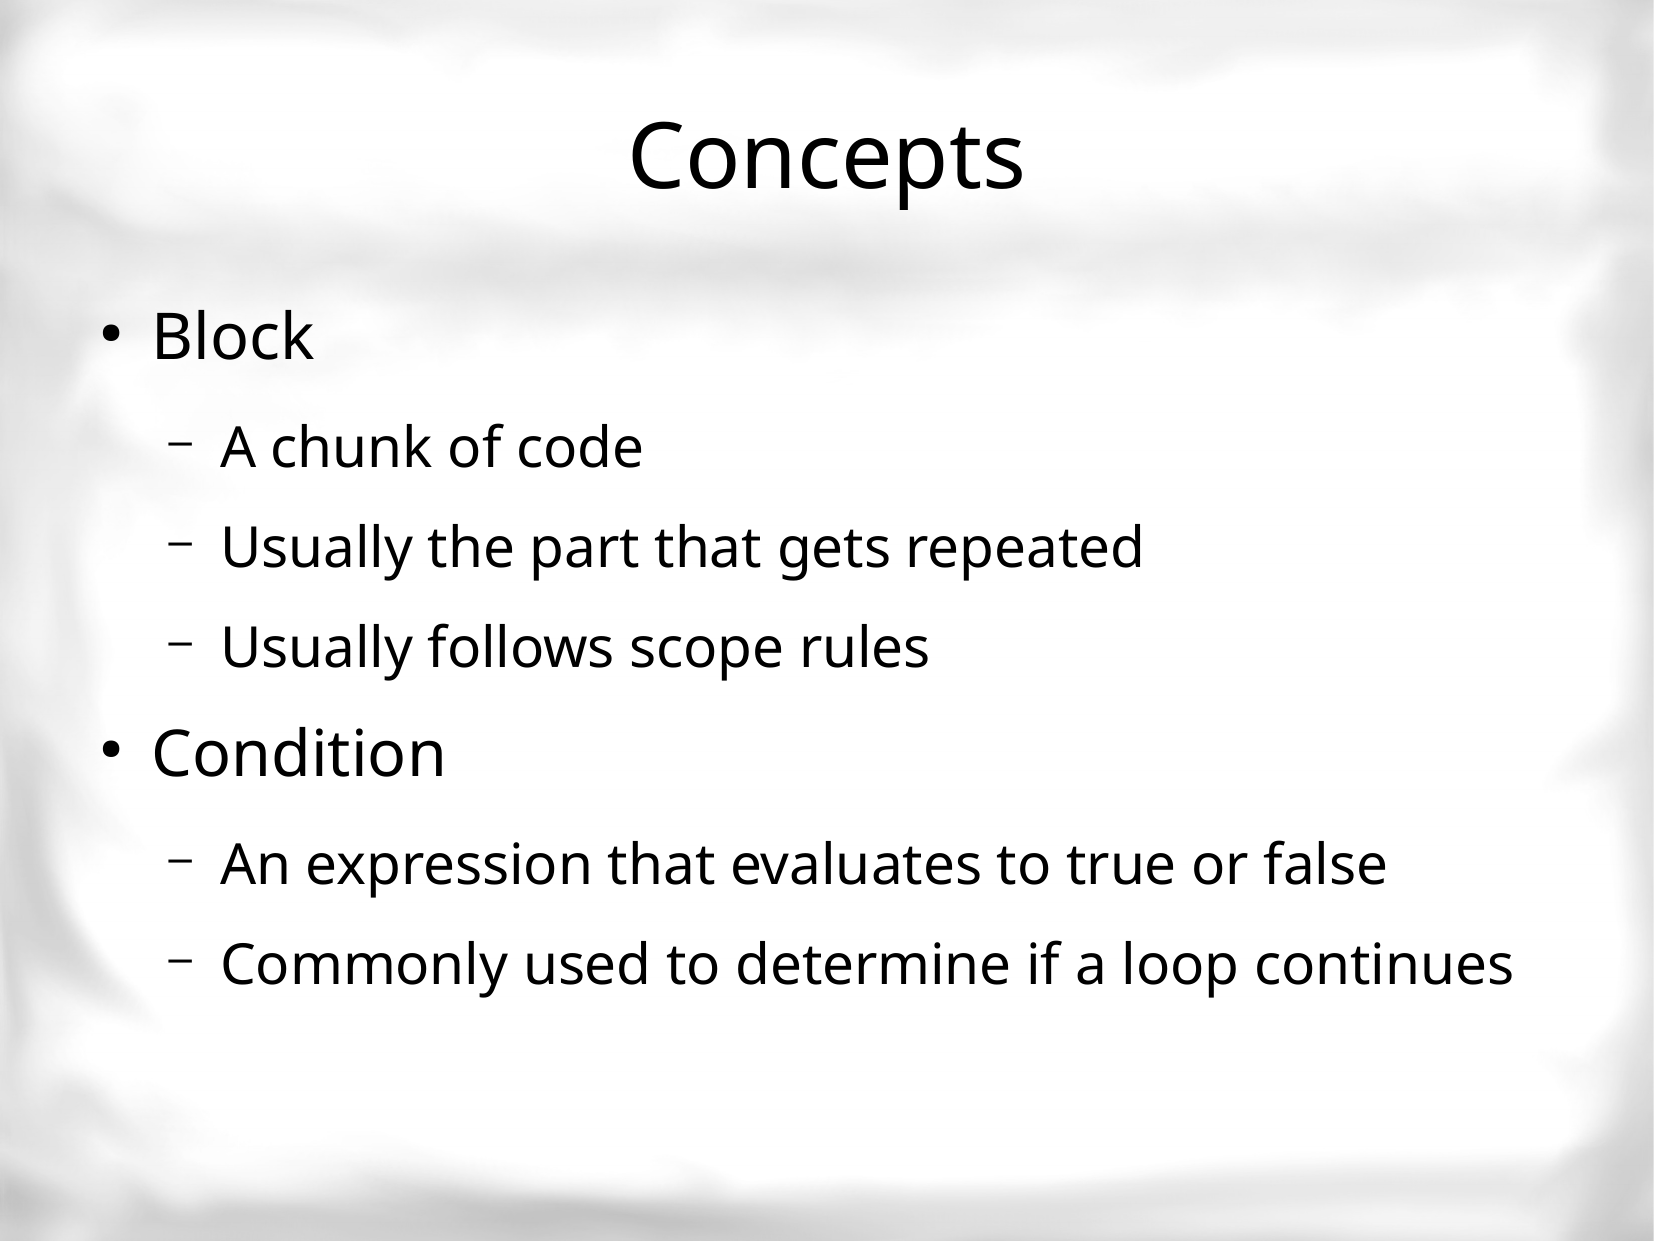

# Concepts
Block
A chunk of code
Usually the part that gets repeated
Usually follows scope rules
Condition
An expression that evaluates to true or false
Commonly used to determine if a loop continues